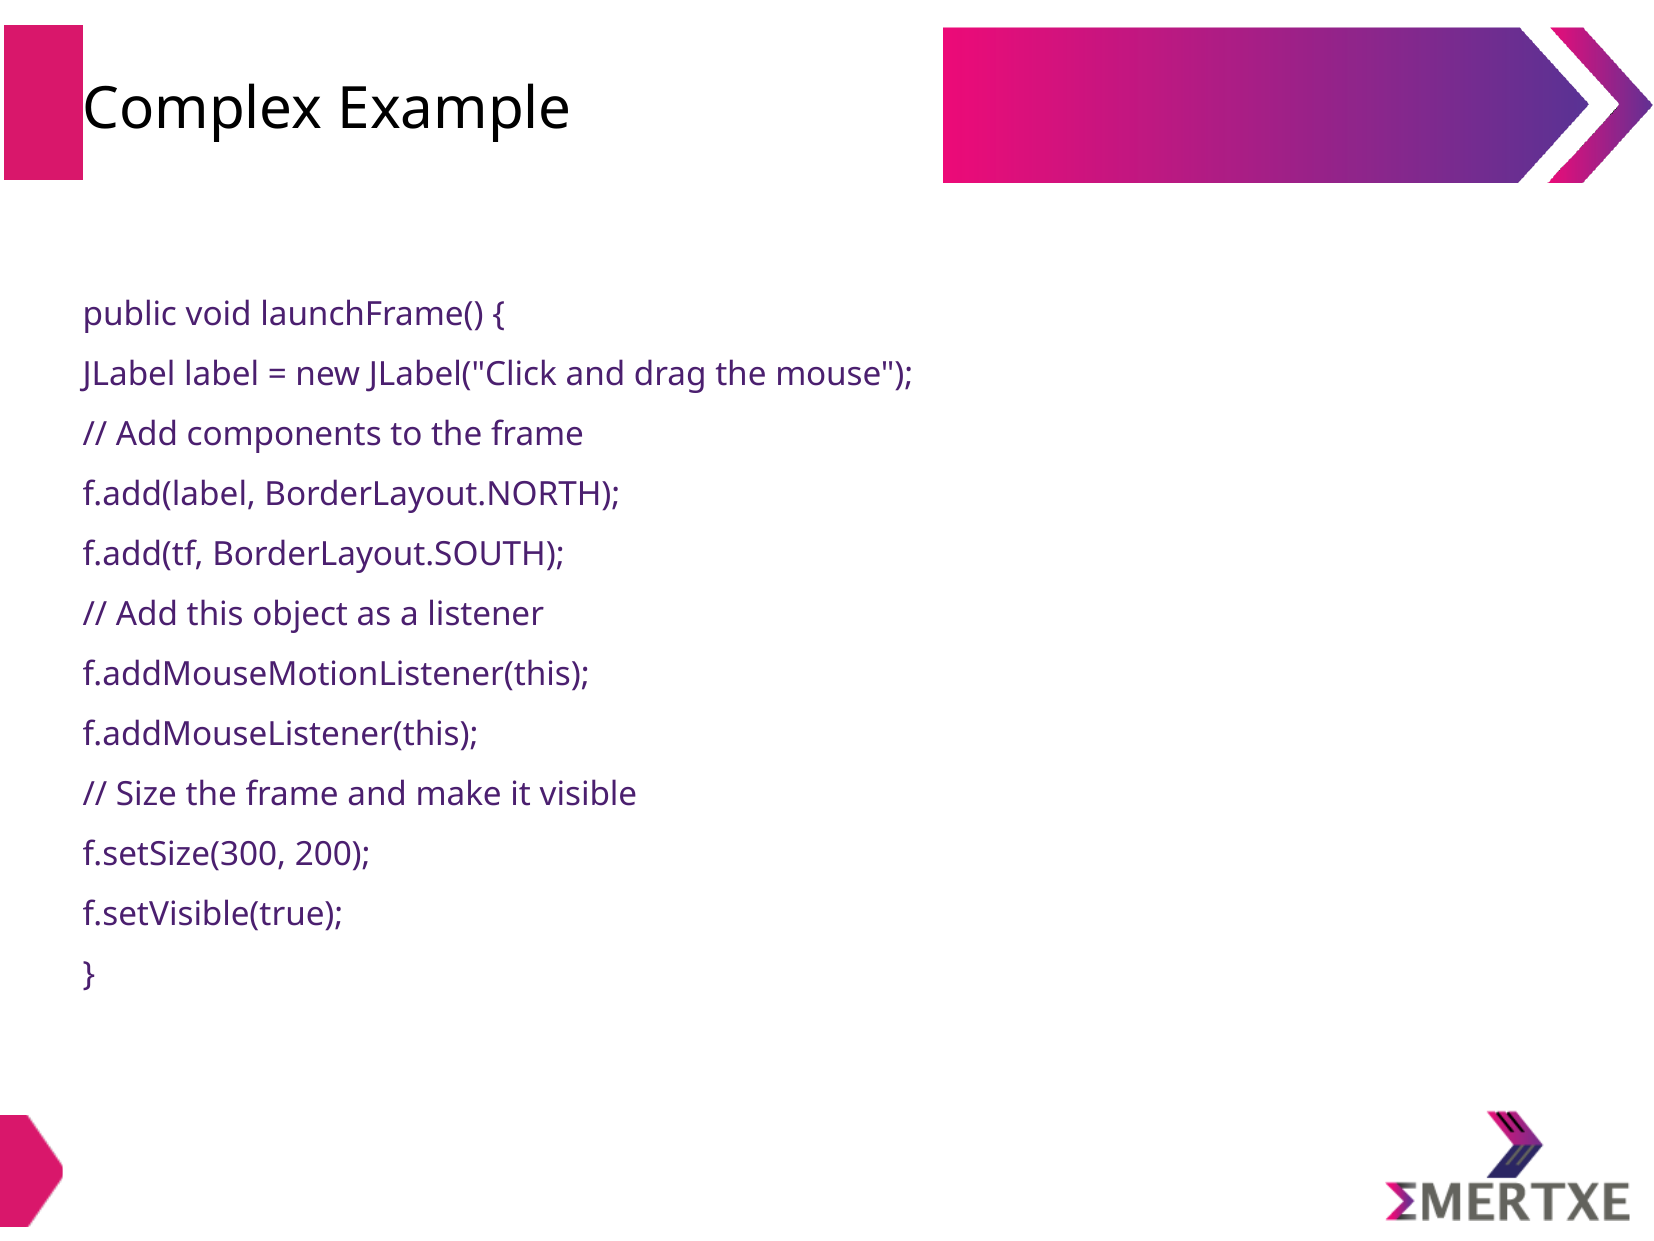

# Complex Example
public void launchFrame() {
JLabel label = new JLabel("Click and drag the mouse");
// Add components to the frame
f.add(label, BorderLayout.NORTH);
f.add(tf, BorderLayout.SOUTH);
// Add this object as a listener
f.addMouseMotionListener(this);
f.addMouseListener(this);
// Size the frame and make it visible
f.setSize(300, 200);
f.setVisible(true);
}